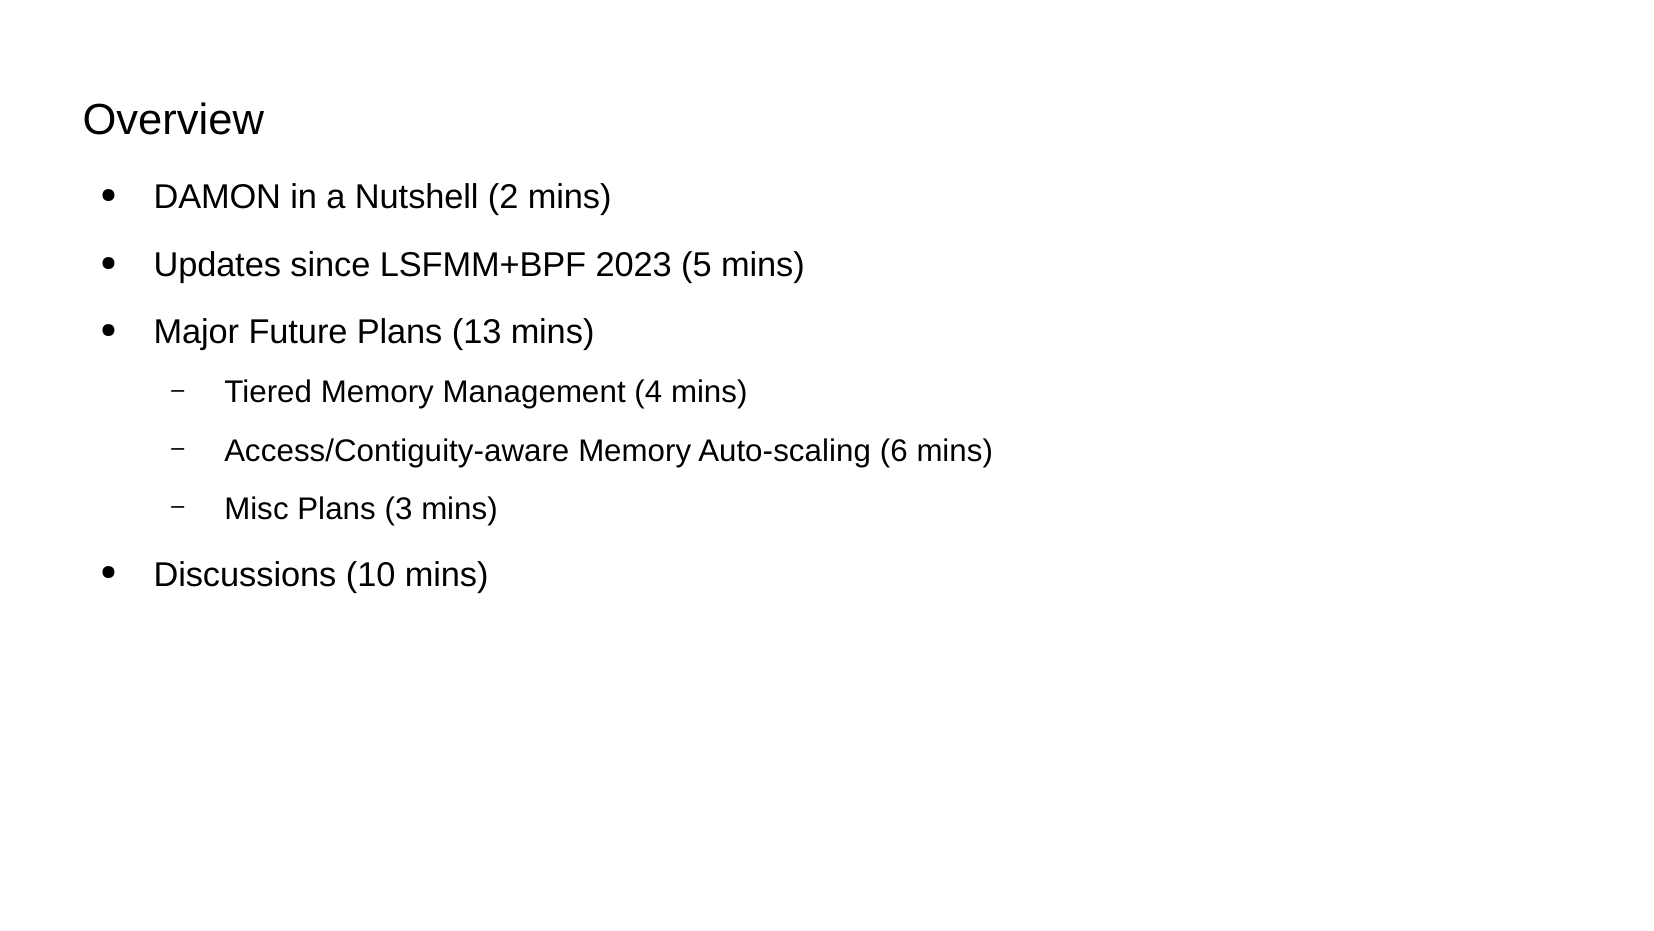

# Overview
DAMON in a Nutshell (2 mins)
Updates since LSFMM+BPF 2023 (5 mins)
Major Future Plans (13 mins)
Tiered Memory Management (4 mins)
Access/Contiguity-aware Memory Auto-scaling (6 mins)
Misc Plans (3 mins)
Discussions (10 mins)